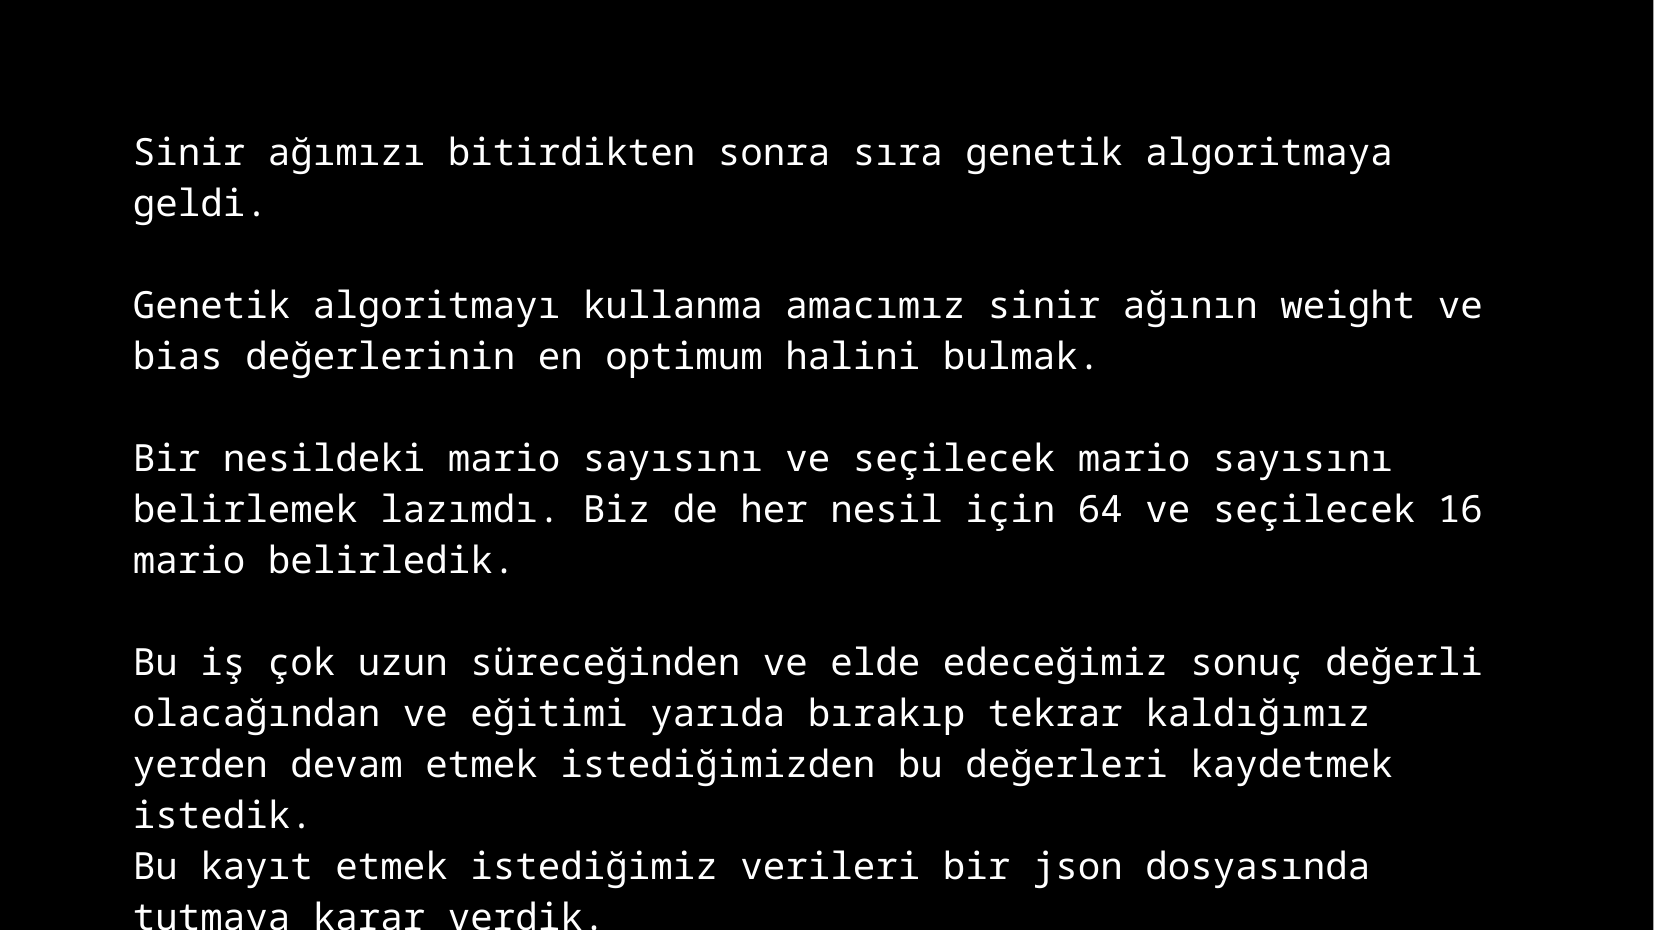

Sinir ağımızı bitirdikten sonra sıra genetik algoritmaya geldi.
Genetik algoritmayı kullanma amacımız sinir ağının weight ve bias değerlerinin en optimum halini bulmak.
Bir nesildeki mario sayısını ve seçilecek mario sayısını belirlemek lazımdı. Biz de her nesil için 64 ve seçilecek 16 mario belirledik.
Bu iş çok uzun süreceğinden ve elde edeceğimiz sonuç değerli olacağından ve eğitimi yarıda bırakıp tekrar kaldığımız yerden devam etmek istediğimizden bu değerleri kaydetmek istedik.
Bu kayıt etmek istediğimiz verileri bir json dosyasında tutmaya karar verdik.
Başlangıç popülasyonunu oluşturmak için chromosome generator isminde bir kod yazdık. Bu kod 16 mario için -1 ve 1 aralığında tamamen rastgele 16x(6720+108)=109152 değer oluşturdu. Sonra bu değerleri bir chromosomes ismindeki json dosyasına kaydetti.